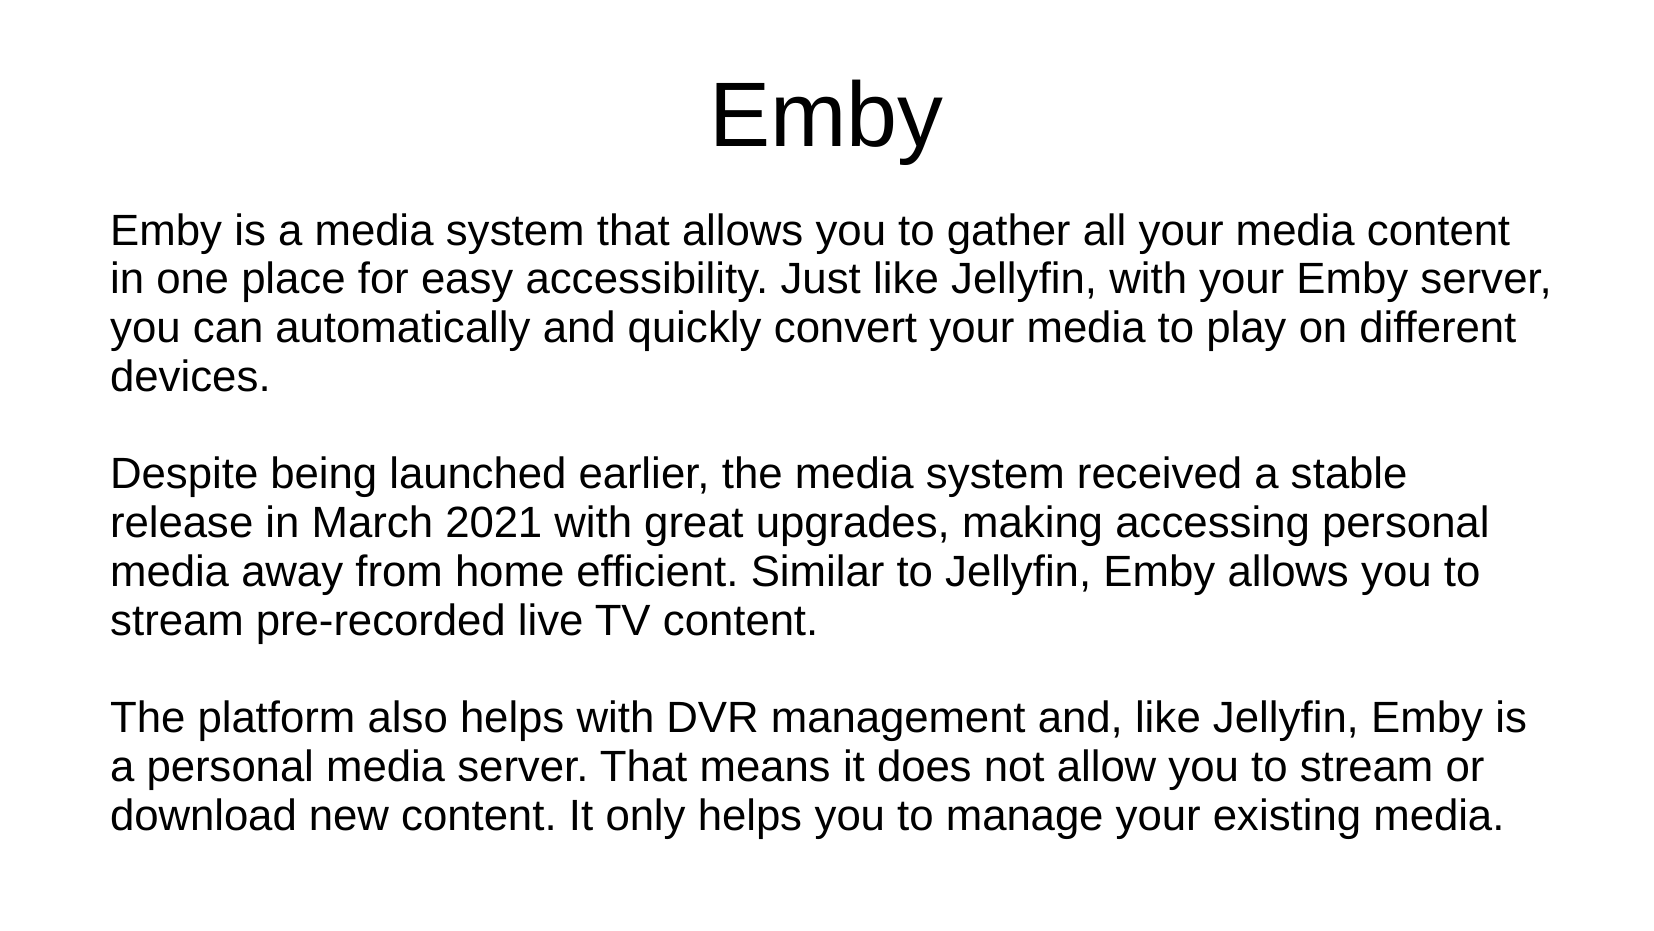

# Emby
Emby is a media system that allows you to gather all your media content in one place for easy accessibility. Just like Jellyfin, with your Emby server, you can automatically and quickly convert your media to play on different devices.
Despite being launched earlier, the media system received a stable release in March 2021 with great upgrades, making accessing personal media away from home efficient. Similar to Jellyfin, Emby allows you to stream pre-recorded live TV content.
The platform also helps with DVR management and, like Jellyfin, Emby is a personal media server. That means it does not allow you to stream or download new content. It only helps you to manage your existing media.